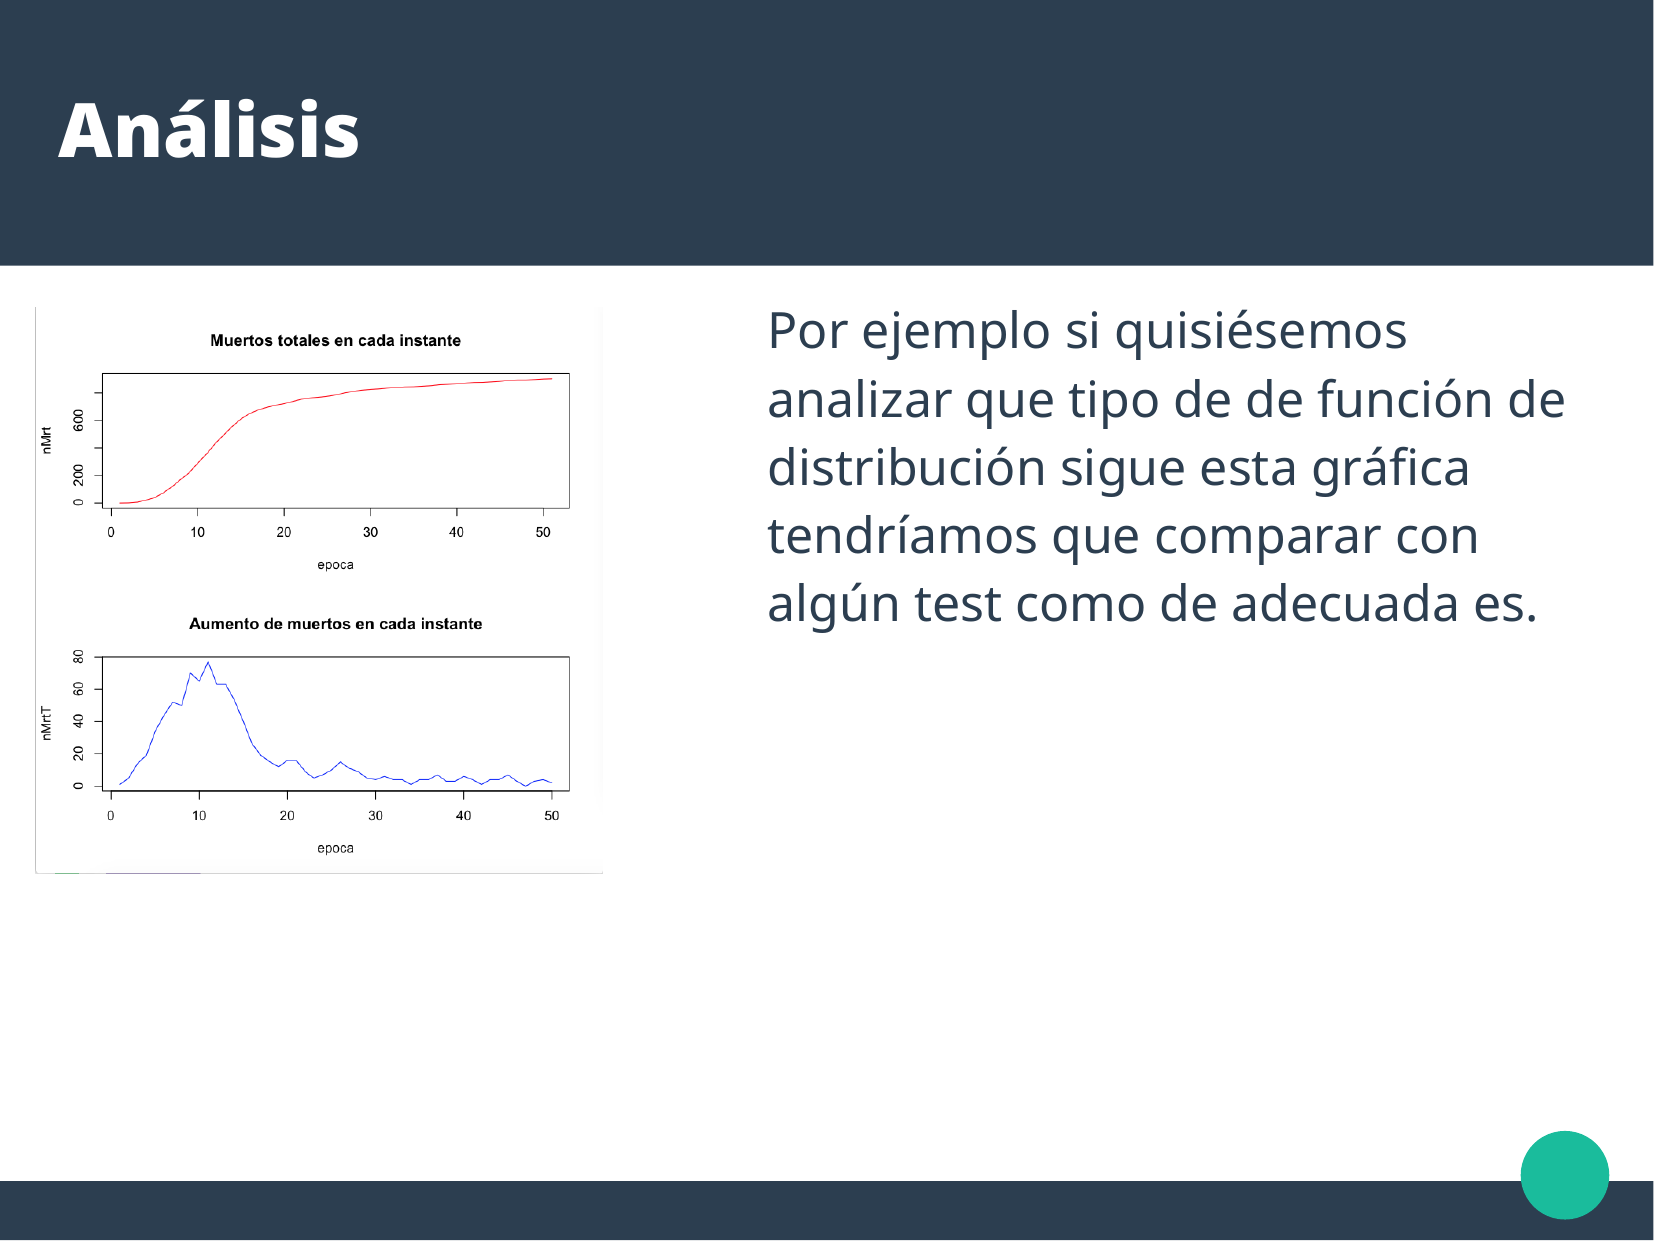

# Análisis
Por ejemplo si quisiésemos analizar que tipo de de función de distribución sigue esta gráfica tendríamos que comparar con algún test como de adecuada es.